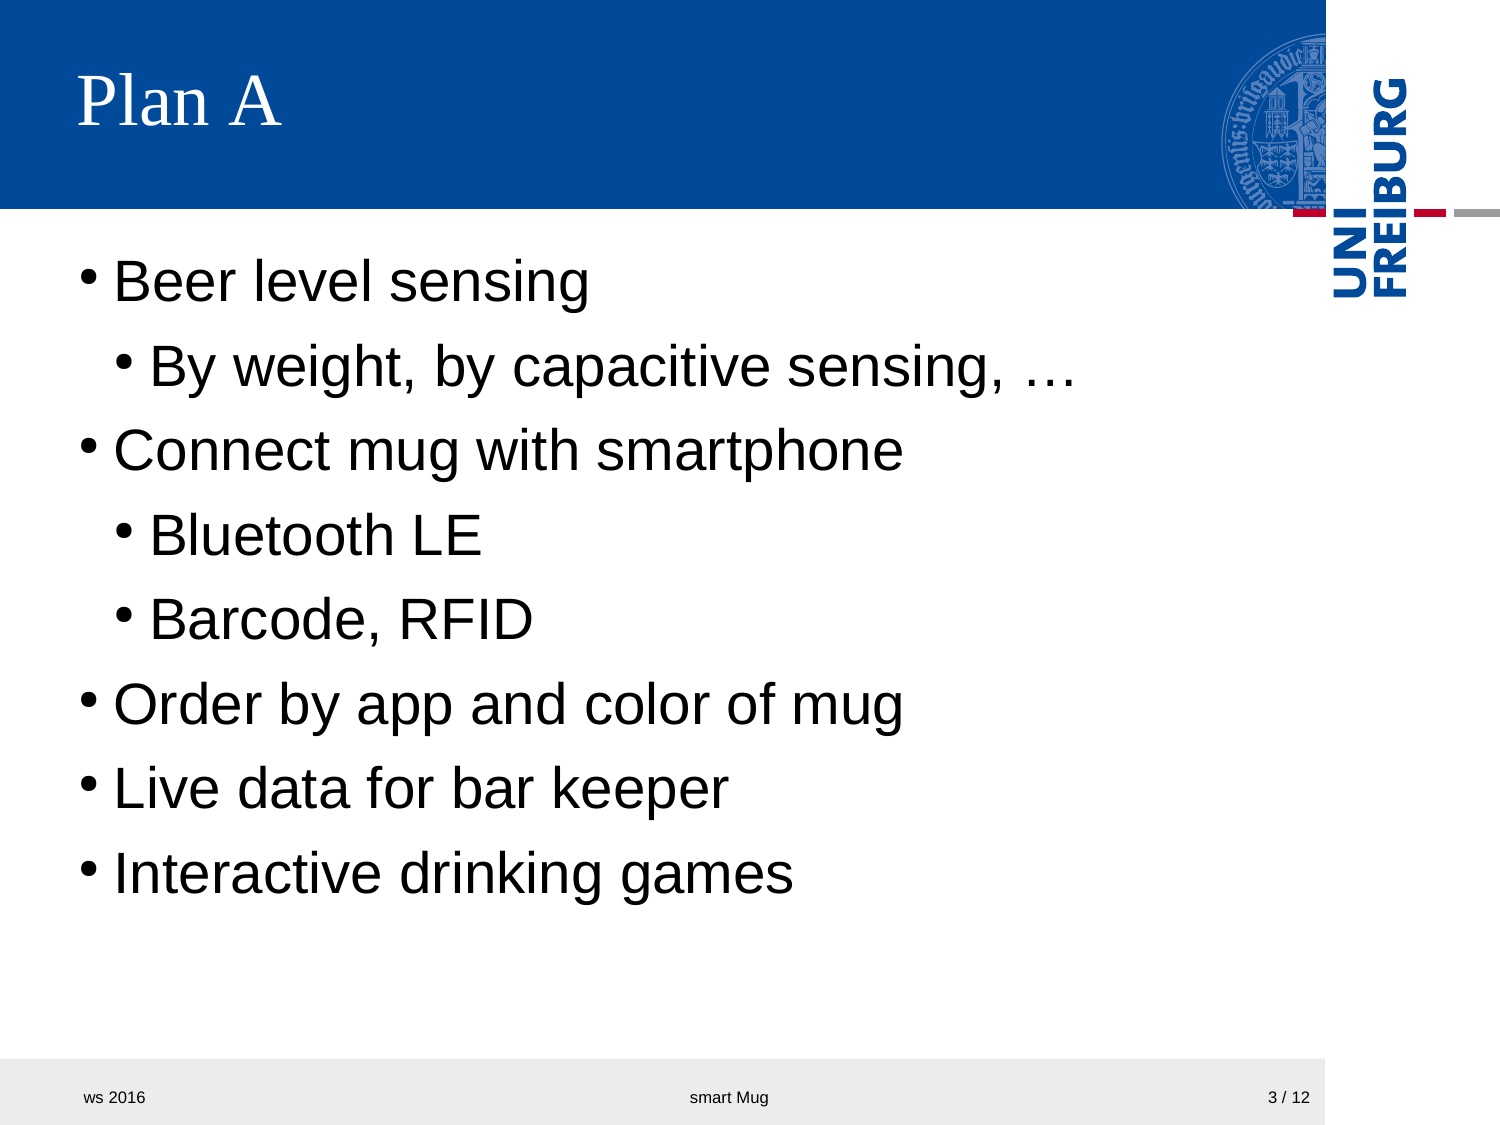

# Plan A
Beer level sensing
By weight, by capacitive sensing, …
Connect mug with smartphone
Bluetooth LE
Barcode, RFID
Order by app and color of mug
Live data for bar keeper
Interactive drinking games